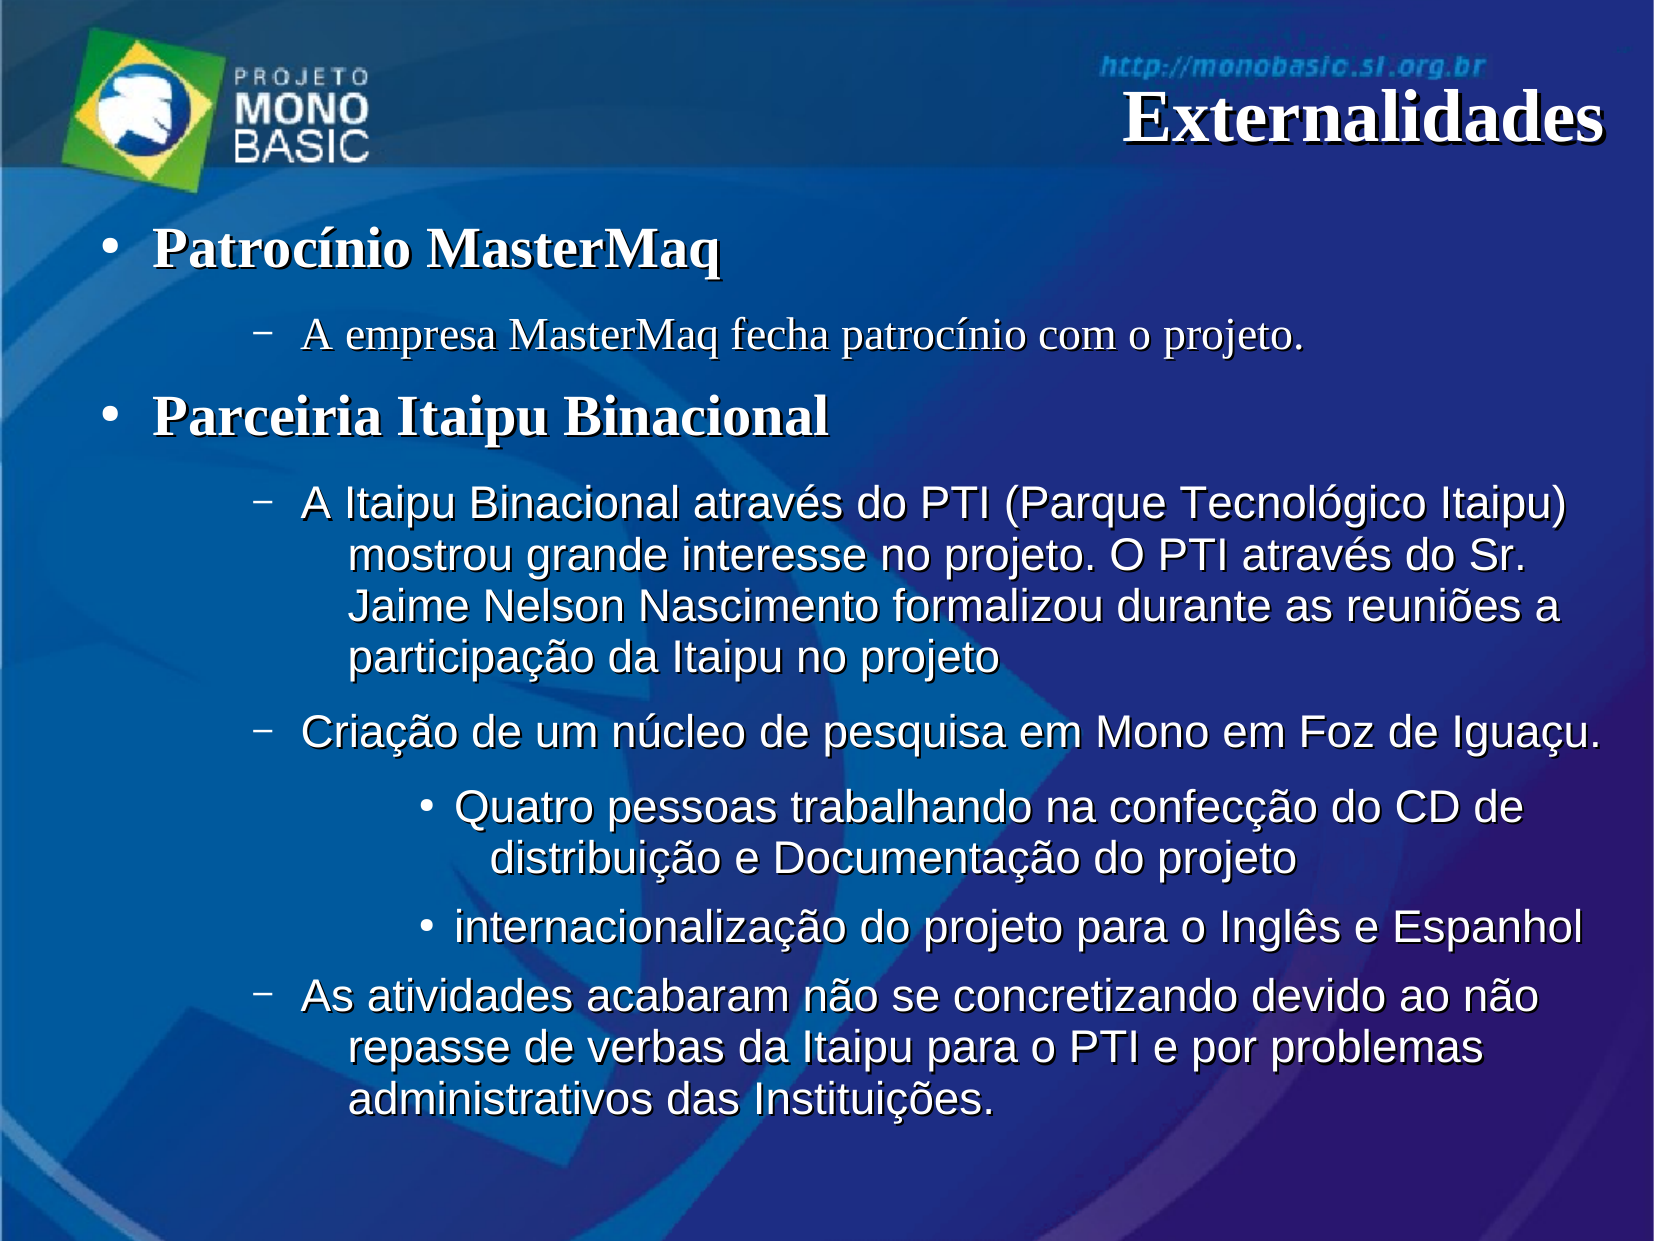

Externalidades
# Patrocínio MasterMaq
A empresa MasterMaq fecha patrocínio com o projeto.
Parceiria Itaipu Binacional
A Itaipu Binacional através do PTI (Parque Tecnológico Itaipu) mostrou grande interesse no projeto. O PTI através do Sr. Jaime Nelson Nascimento formalizou durante as reuniões a participação da Itaipu no projeto
Criação de um núcleo de pesquisa em Mono em Foz de Iguaçu.
Quatro pessoas trabalhando na confecção do CD de distribuição e Documentação do projeto
internacionalização do projeto para o Inglês e Espanhol
As atividades acabaram não se concretizando devido ao não repasse de verbas da Itaipu para o PTI e por problemas administrativos das Instituições.